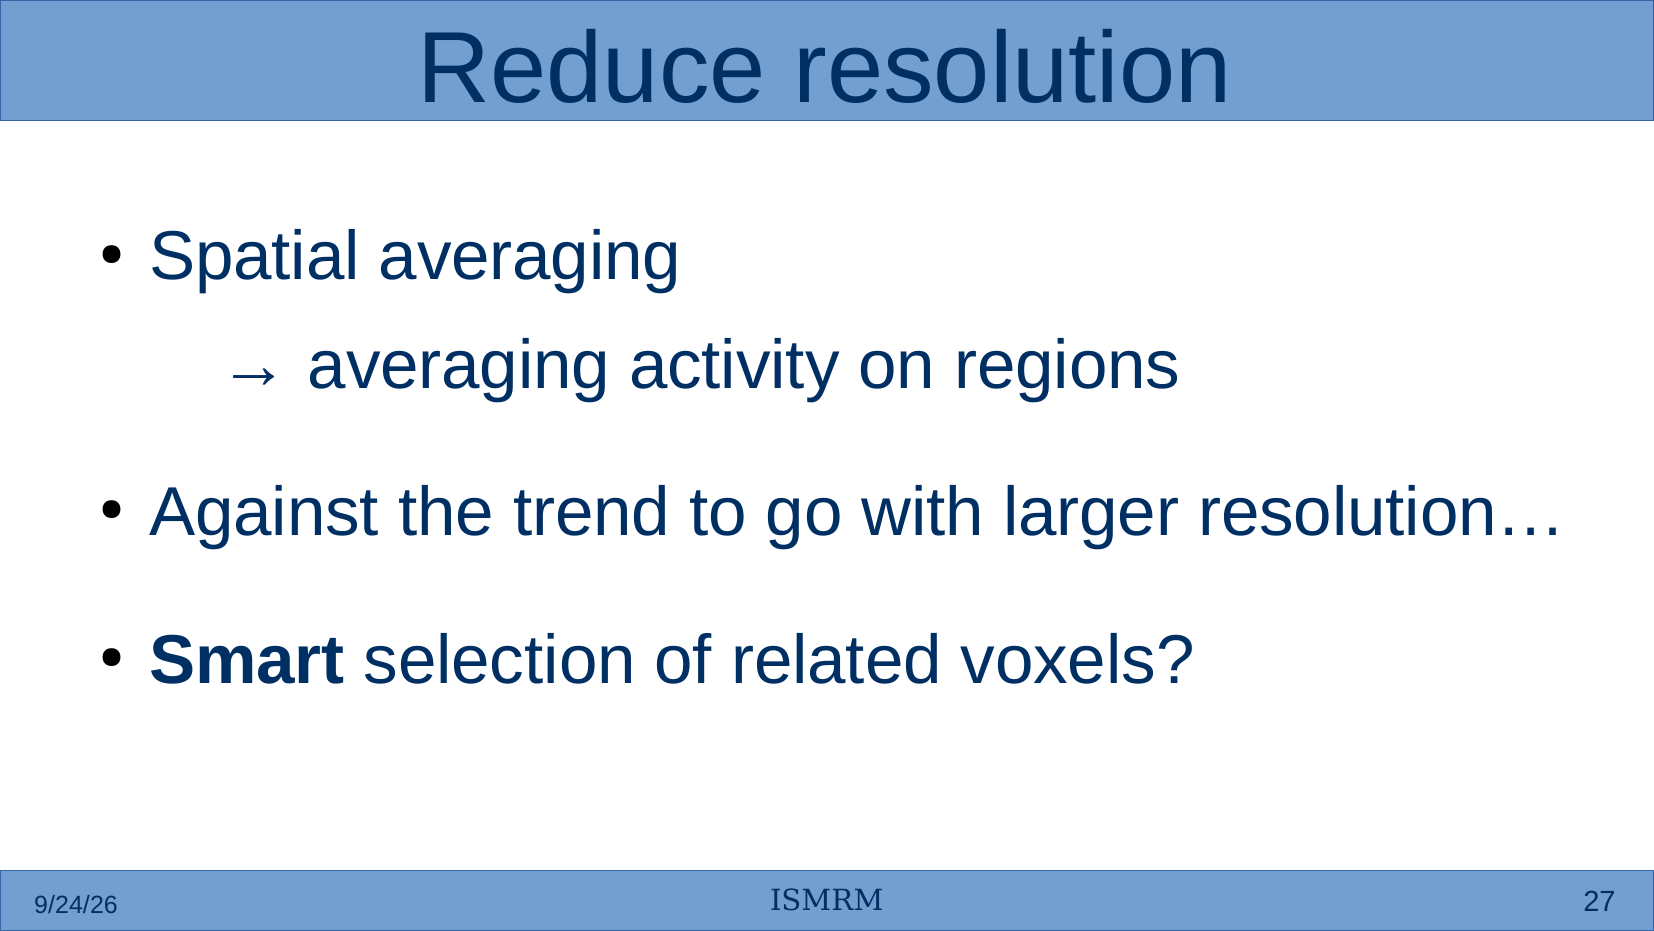

# Reduce resolution
Spatial averaging
 	→ averaging activity on regions
Against the trend to go with larger resolution…
Smart selection of related voxels?
27